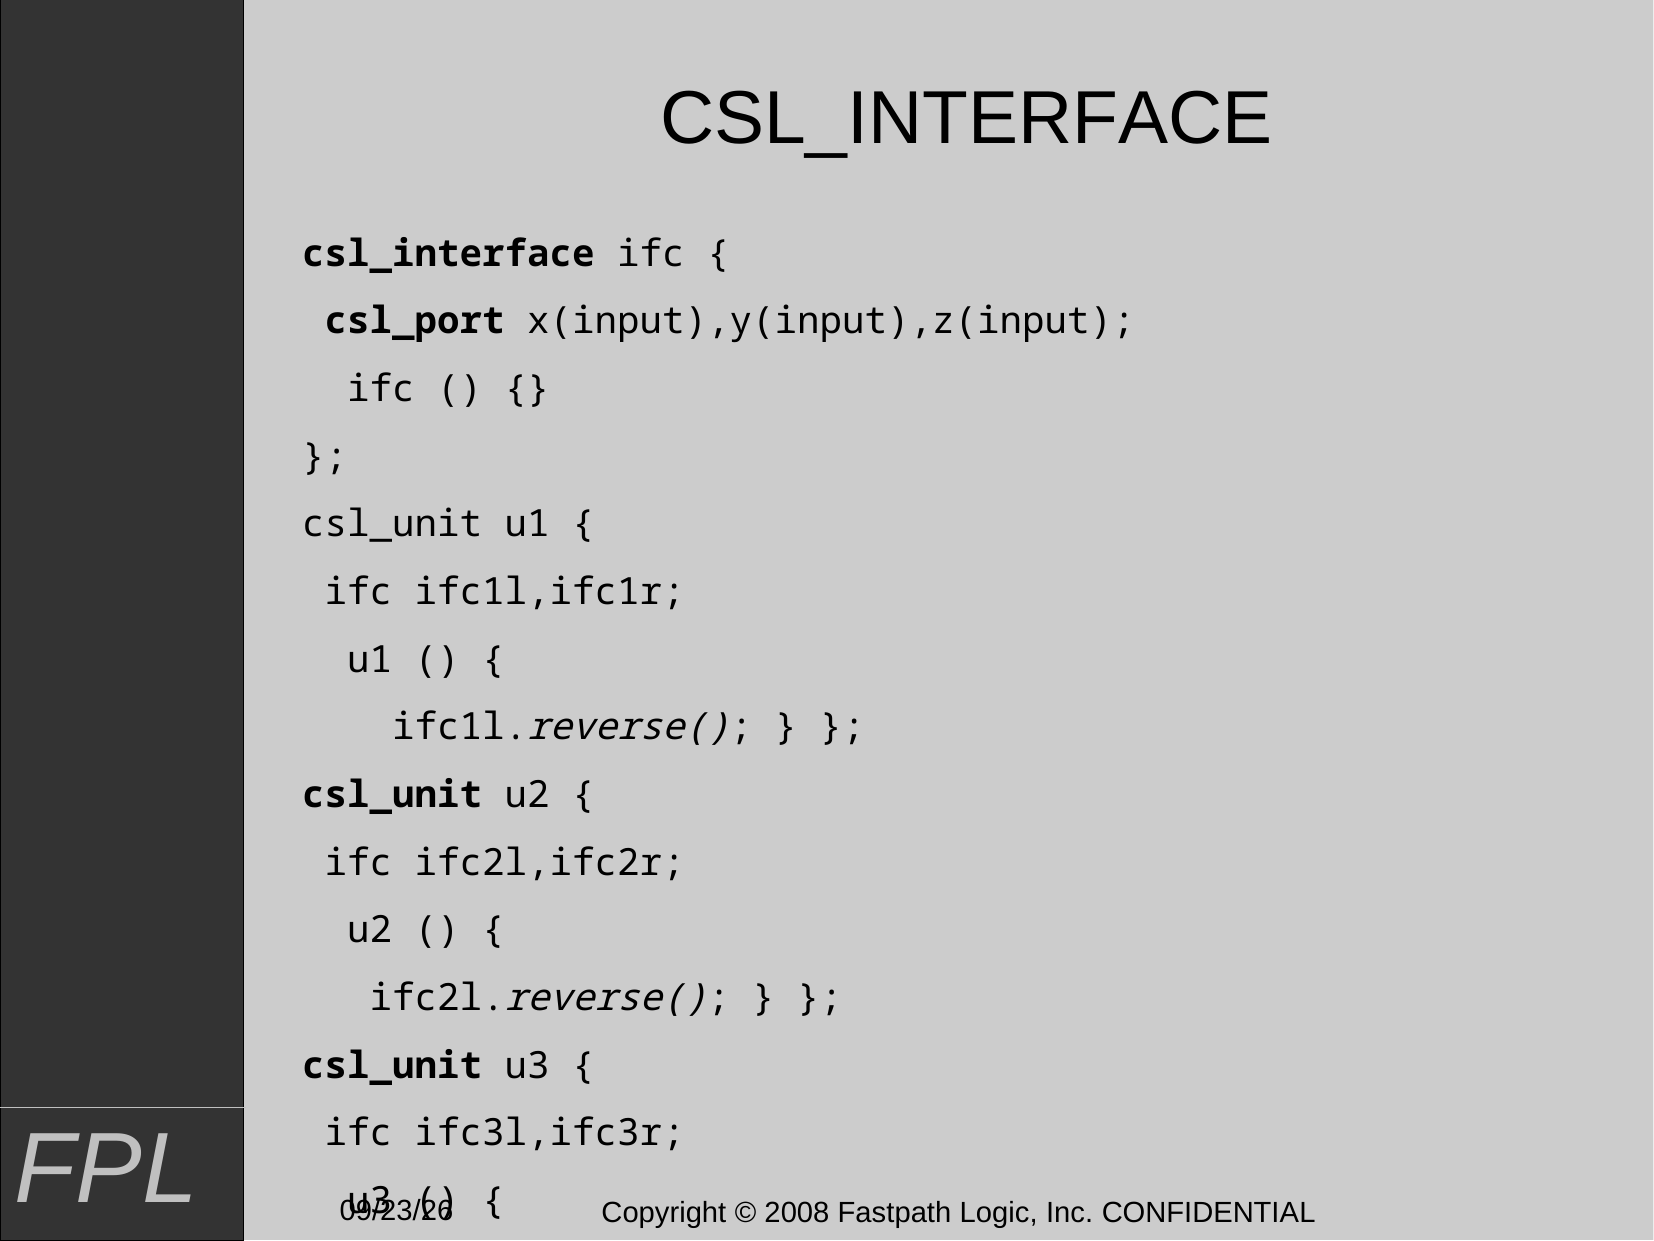

# CSL_INTERFACE
csl_interface ifc {
 csl_port x(input),y(input),z(input);
 ifc () {}
};
csl_unit u1 {
 ifc ifc1l,ifc1r;
 u1 () {
 ifc1l.reverse(); } };
csl_unit u2 {
 ifc ifc2l,ifc2r;
 u2 () {
 ifc2l.reverse(); } };
csl_unit u3 {
 ifc ifc3l,ifc3r;
 u3 () {
 ifc3l.reverse(); } };
Copyright Fastpath Logic Inc. @2007